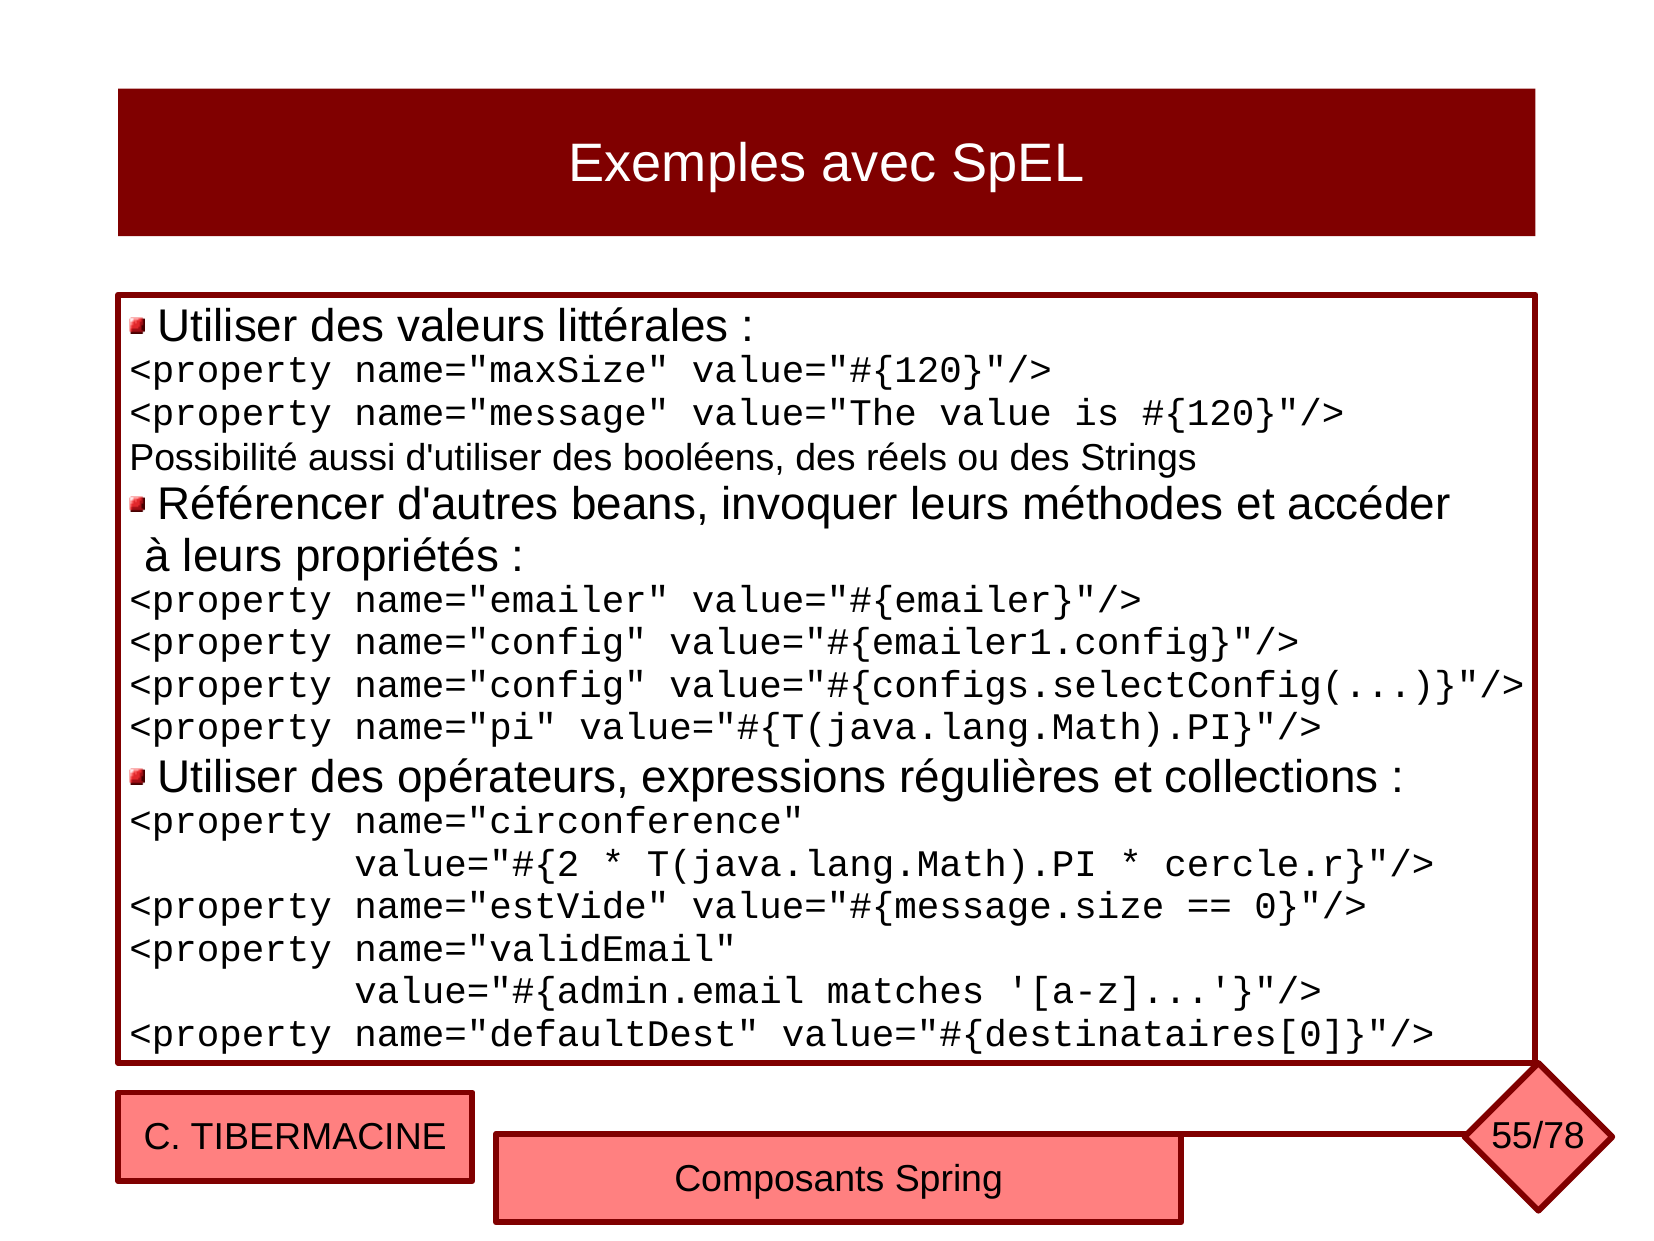

Exemples avec SpEL
 Utiliser des valeurs littérales :
<property name="maxSize" value="#{120}"/>
<property name="message" value="The value is #{120}"/>
Possibilité aussi d'utiliser des booléens, des réels ou des Strings
 Référencer d'autres beans, invoquer leurs méthodes et accéder
à leurs propriétés :
<property name="emailer" value="#{emailer}"/>
<property name="config" value="#{emailer1.config}"/>
<property name="config" value="#{configs.selectConfig(...)}"/>
<property name="pi" value="#{T(java.lang.Math).PI}"/>
 Utiliser des opérateurs, expressions régulières et collections :
<property name="circonference"
 value="#{2 * T(java.lang.Math).PI * cercle.r}"/>
<property name="estVide" value="#{message.size == 0}"/>
<property name="validEmail"
 value="#{admin.email matches '[a-z]...'}"/>
<property name="defaultDest" value="#{destinataires[0]}"/>
C. TIBERMACINE
Composants Spring